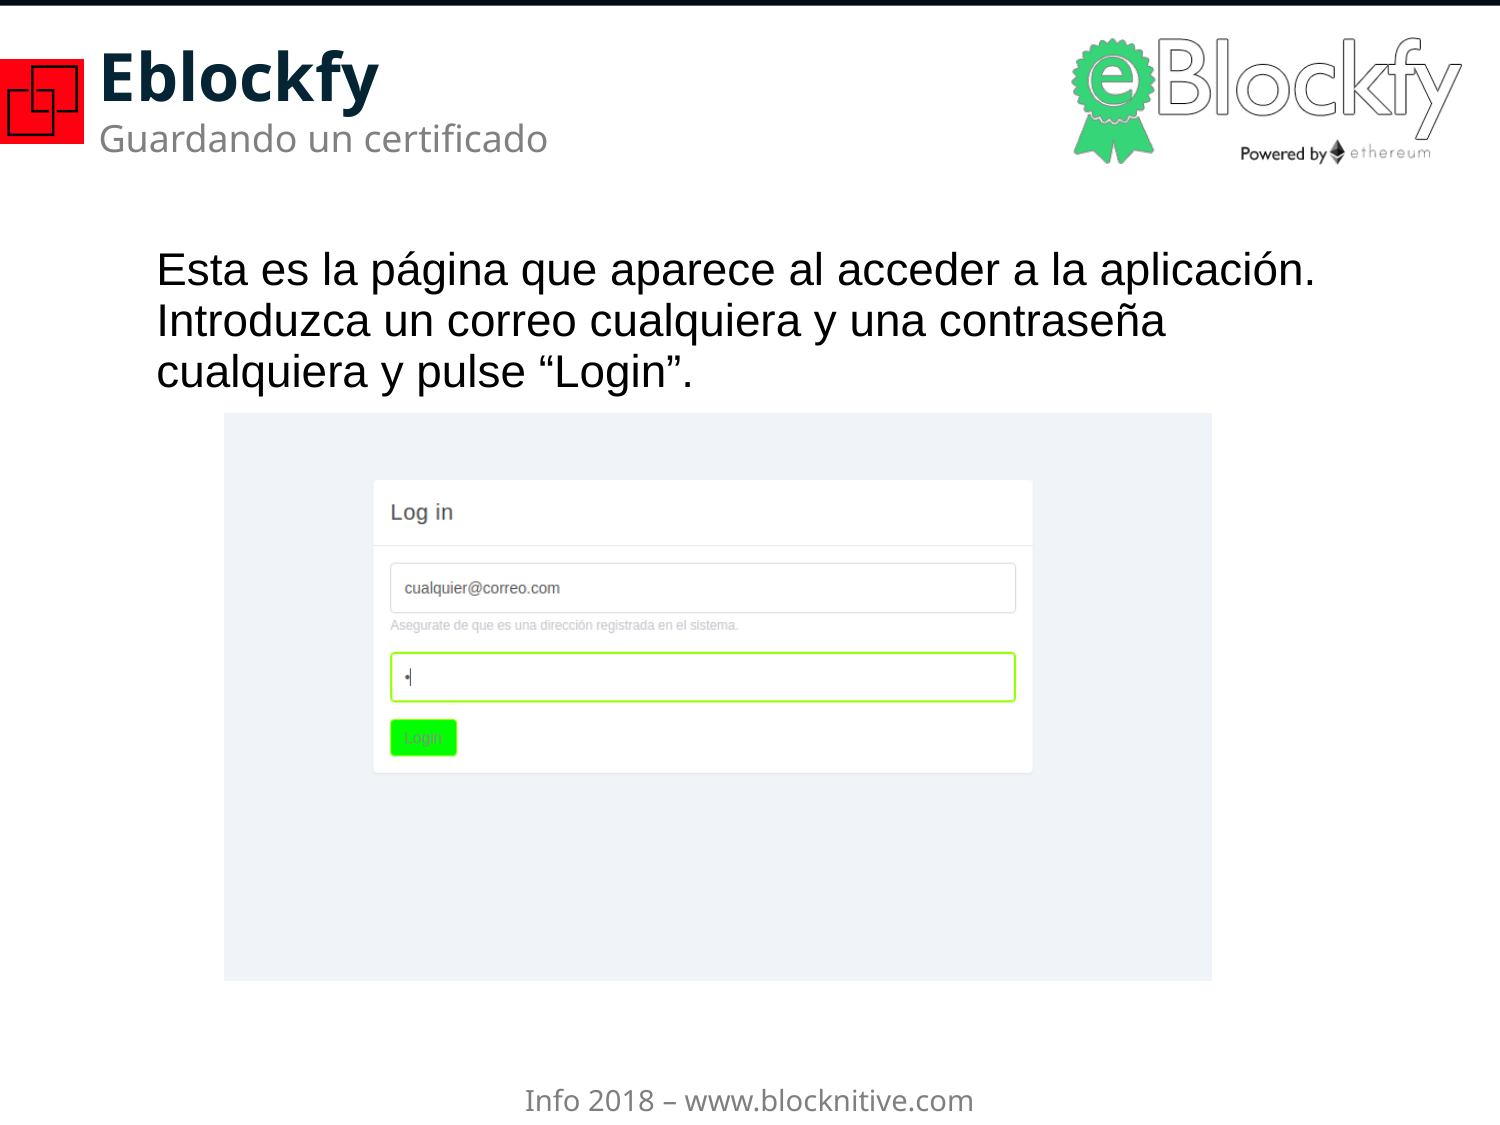

Eblockfy
Guardando un certificado
Esta es la página que aparece al acceder a la aplicación. Introduzca un correo cualquiera y una contraseña cualquiera y pulse “Login”.